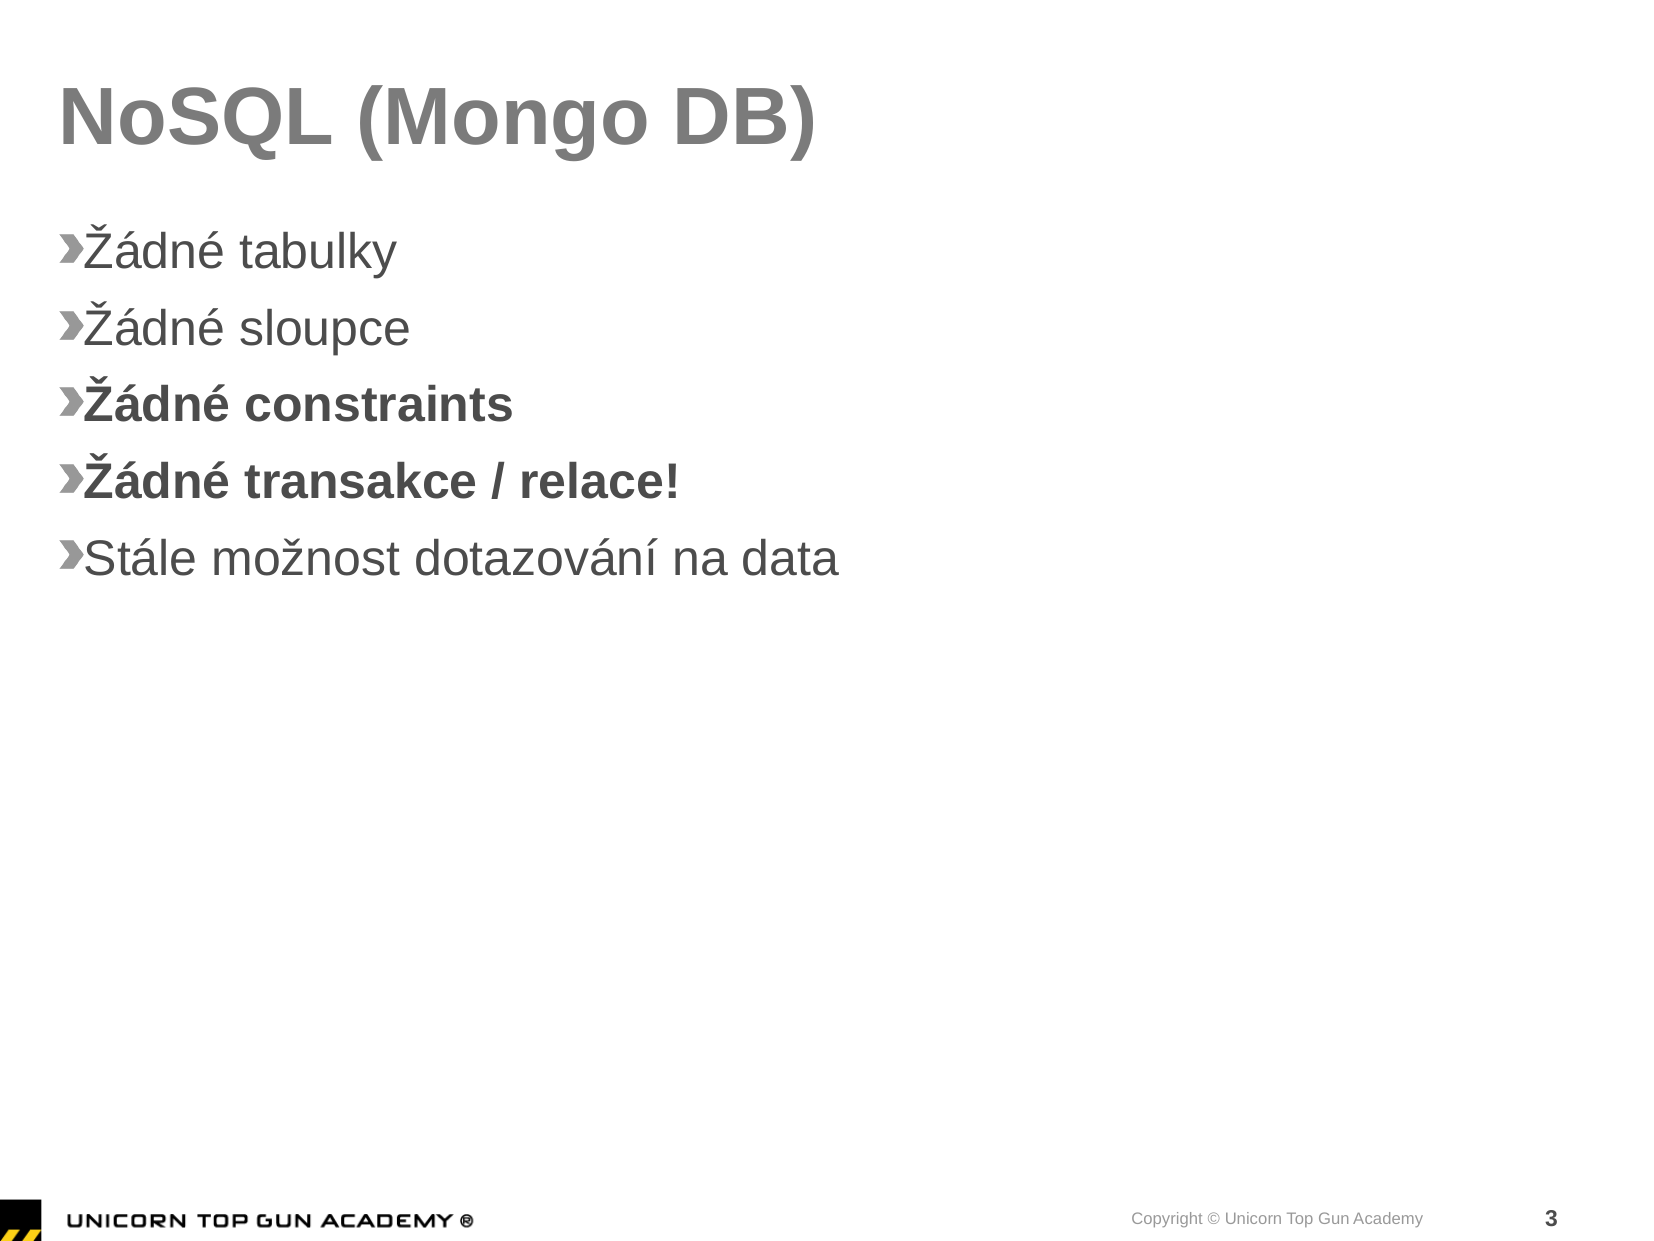

# NoSQL (Mongo DB)
Žádné tabulky
Žádné sloupce
Žádné constraints
Žádné transakce / relace!
Stále možnost dotazování na data